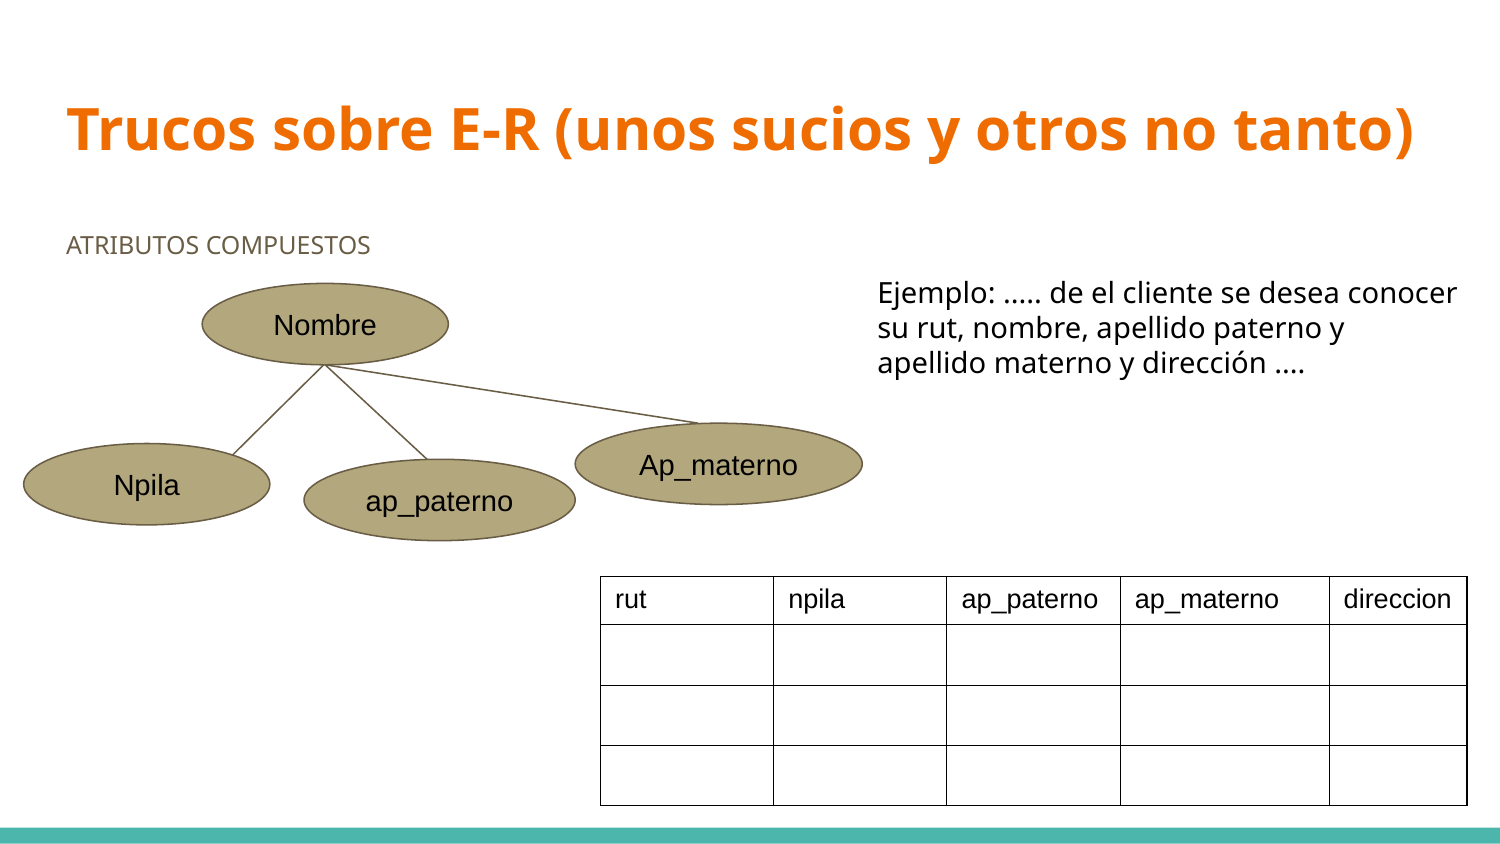

# Trucos sobre E-R (unos sucios y otros no tanto)
ATRIBUTOS COMPUESTOS
Ejemplo: ..... de el cliente se desea conocer su rut, nombre, apellido paterno y apellido materno y dirección ....
Nombre
Ap_materno
Npila
ap_paterno
| rut | npila | ap\_paterno | ap\_materno | direccion |
| --- | --- | --- | --- | --- |
| | | | | |
| | | | | |
| | | | | |